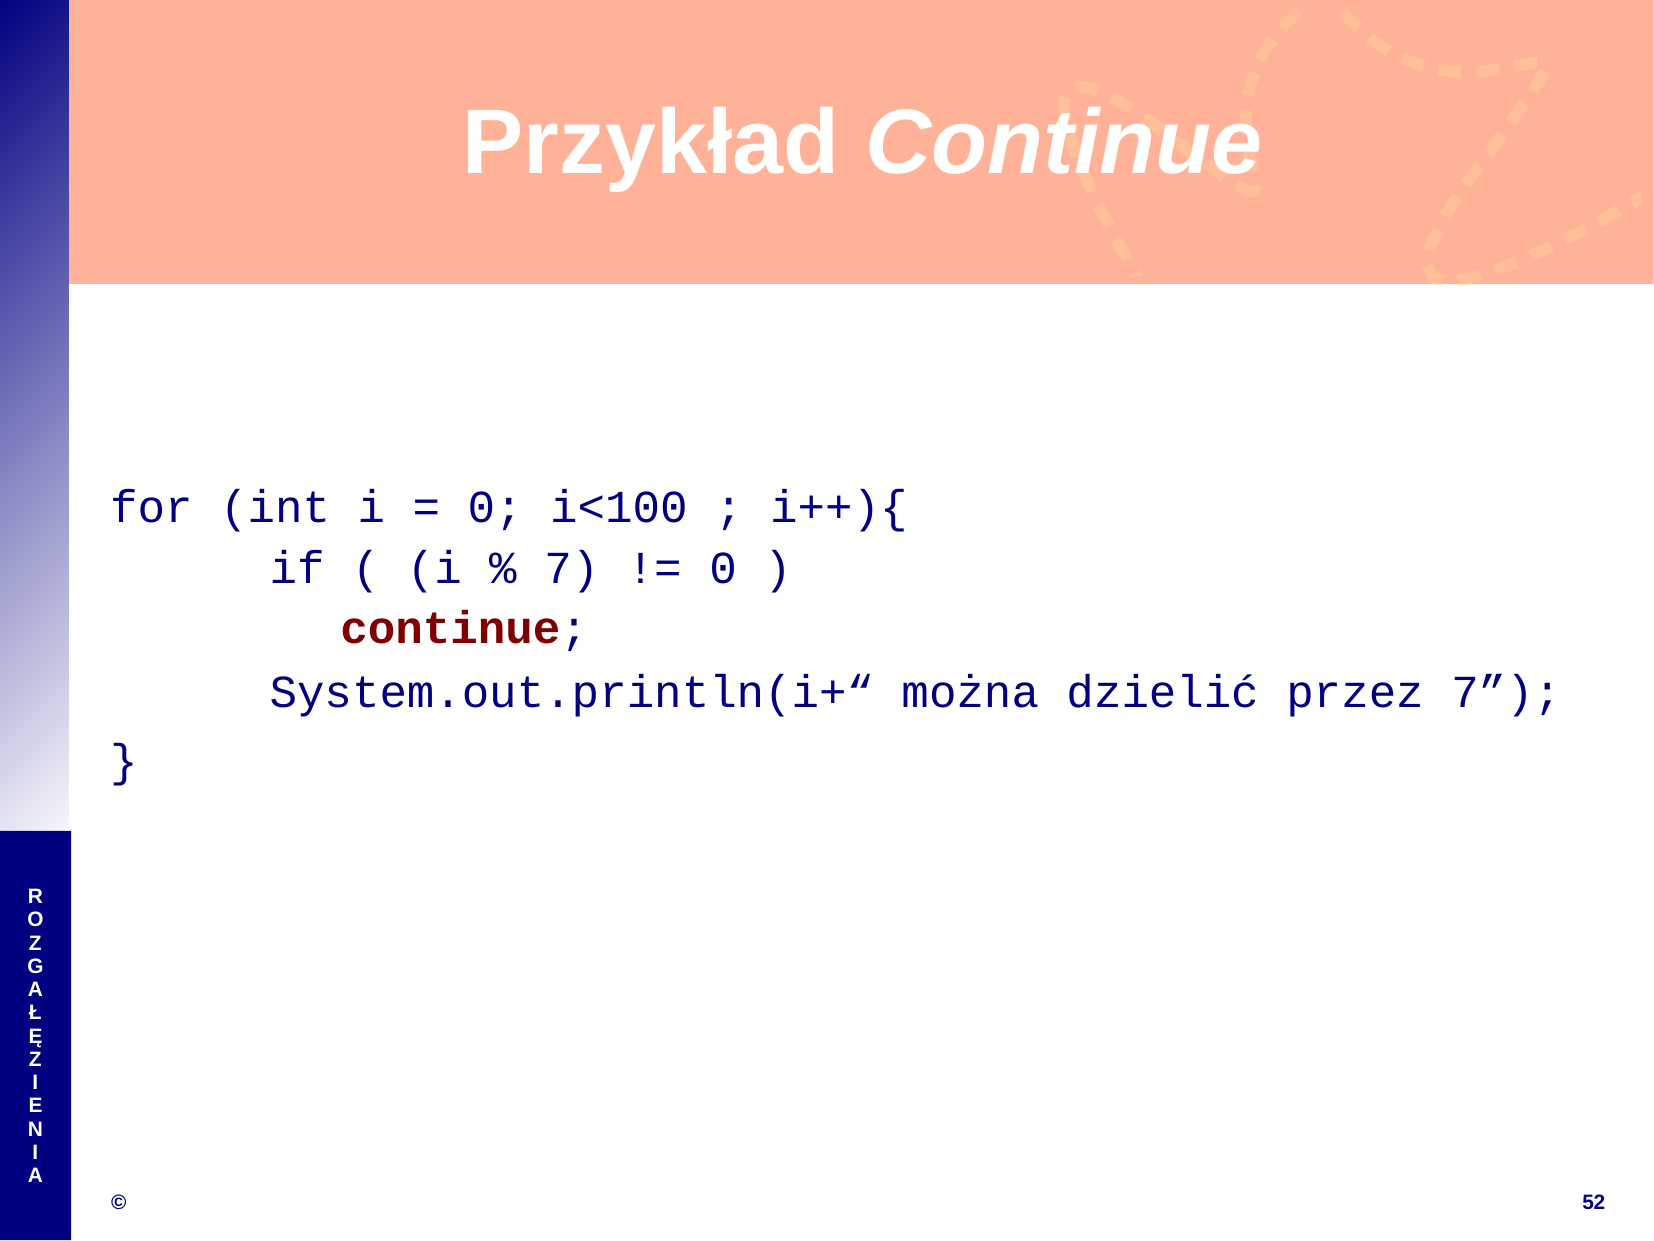

# Przykład Continue
for (int i = 0; i<100 ; i++){
if ( (i % 7) != 0 )
continue;
System.out.println(i+“ można dzielić przez 7”);
}
R
O
Z
G
A
Ł
Ę
Z
I
E
N
I
A